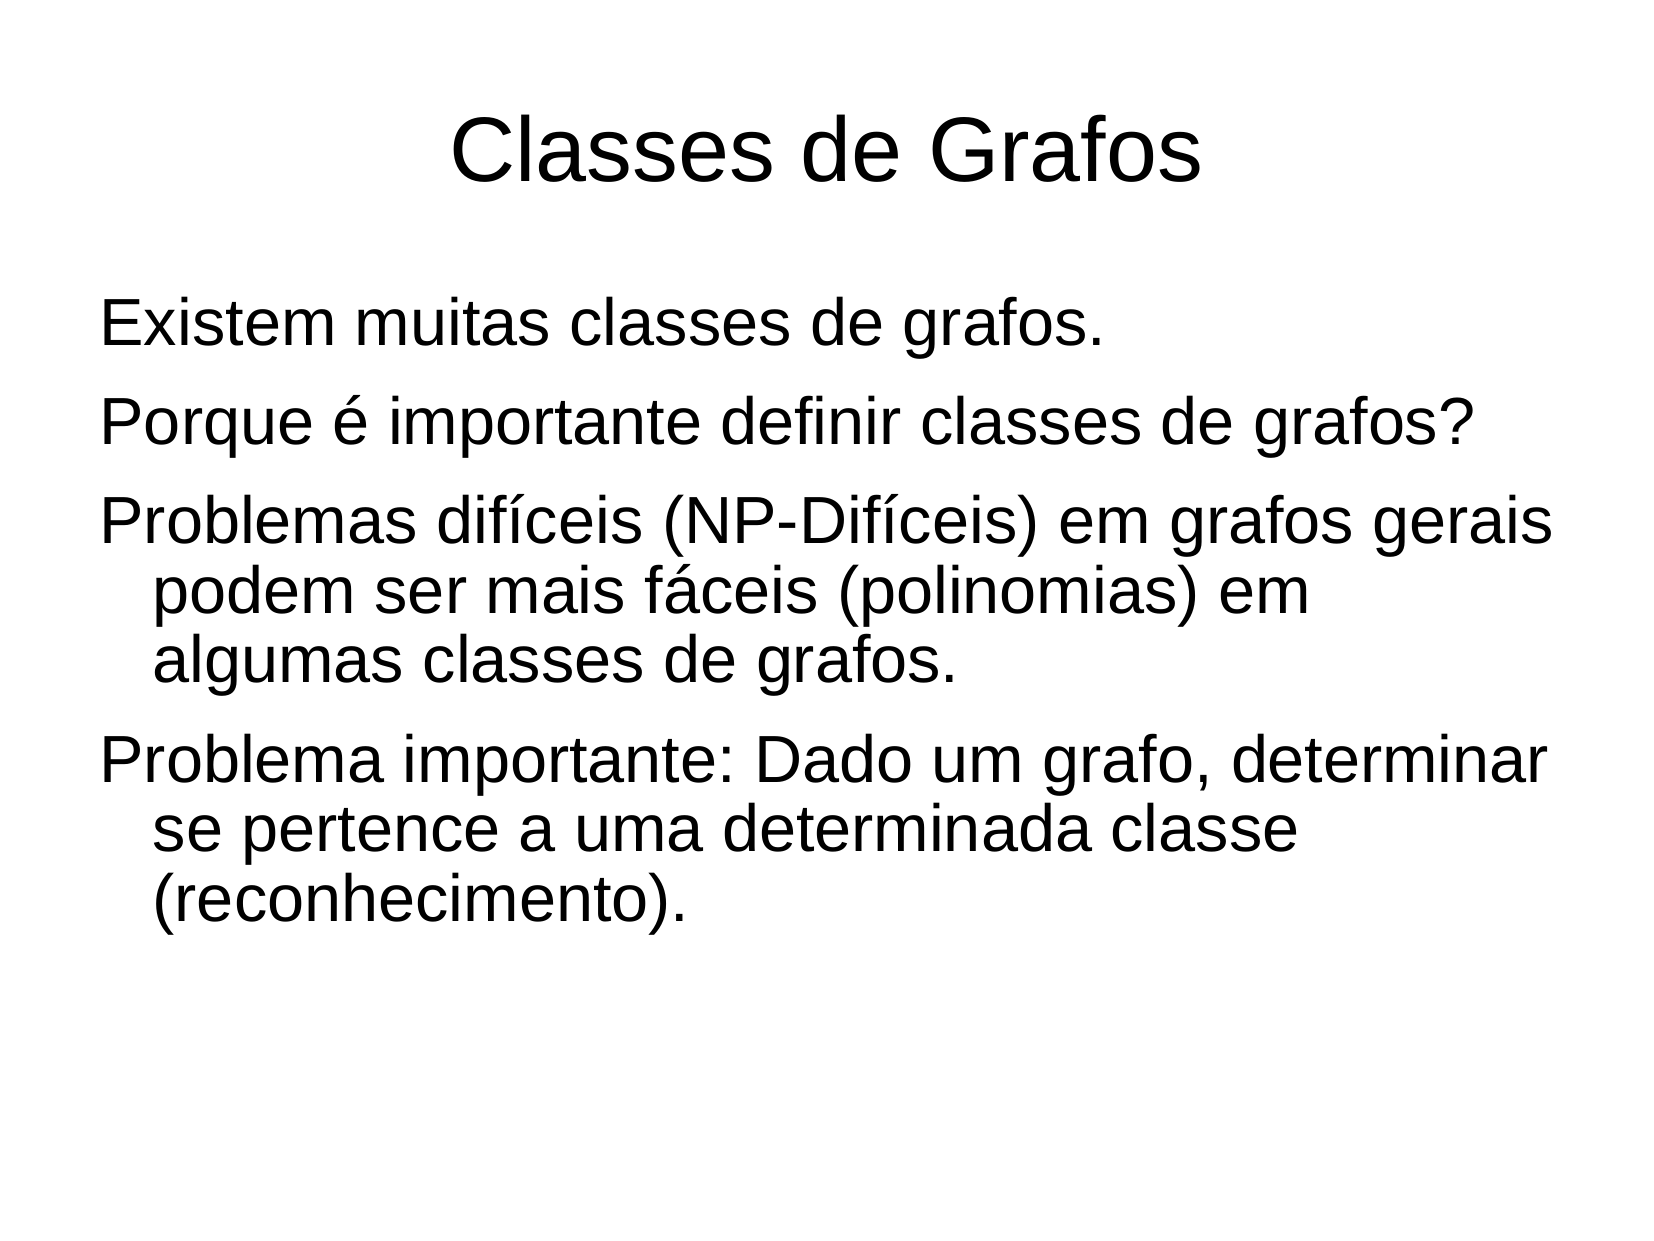

# Classes de Grafos
Existem muitas classes de grafos.
Porque é importante definir classes de grafos?
Problemas difíceis (NP-Difíceis) em grafos gerais podem ser mais fáceis (polinomias) em algumas classes de grafos.
Problema importante: Dado um grafo, determinar se pertence a uma determinada classe (reconhecimento).